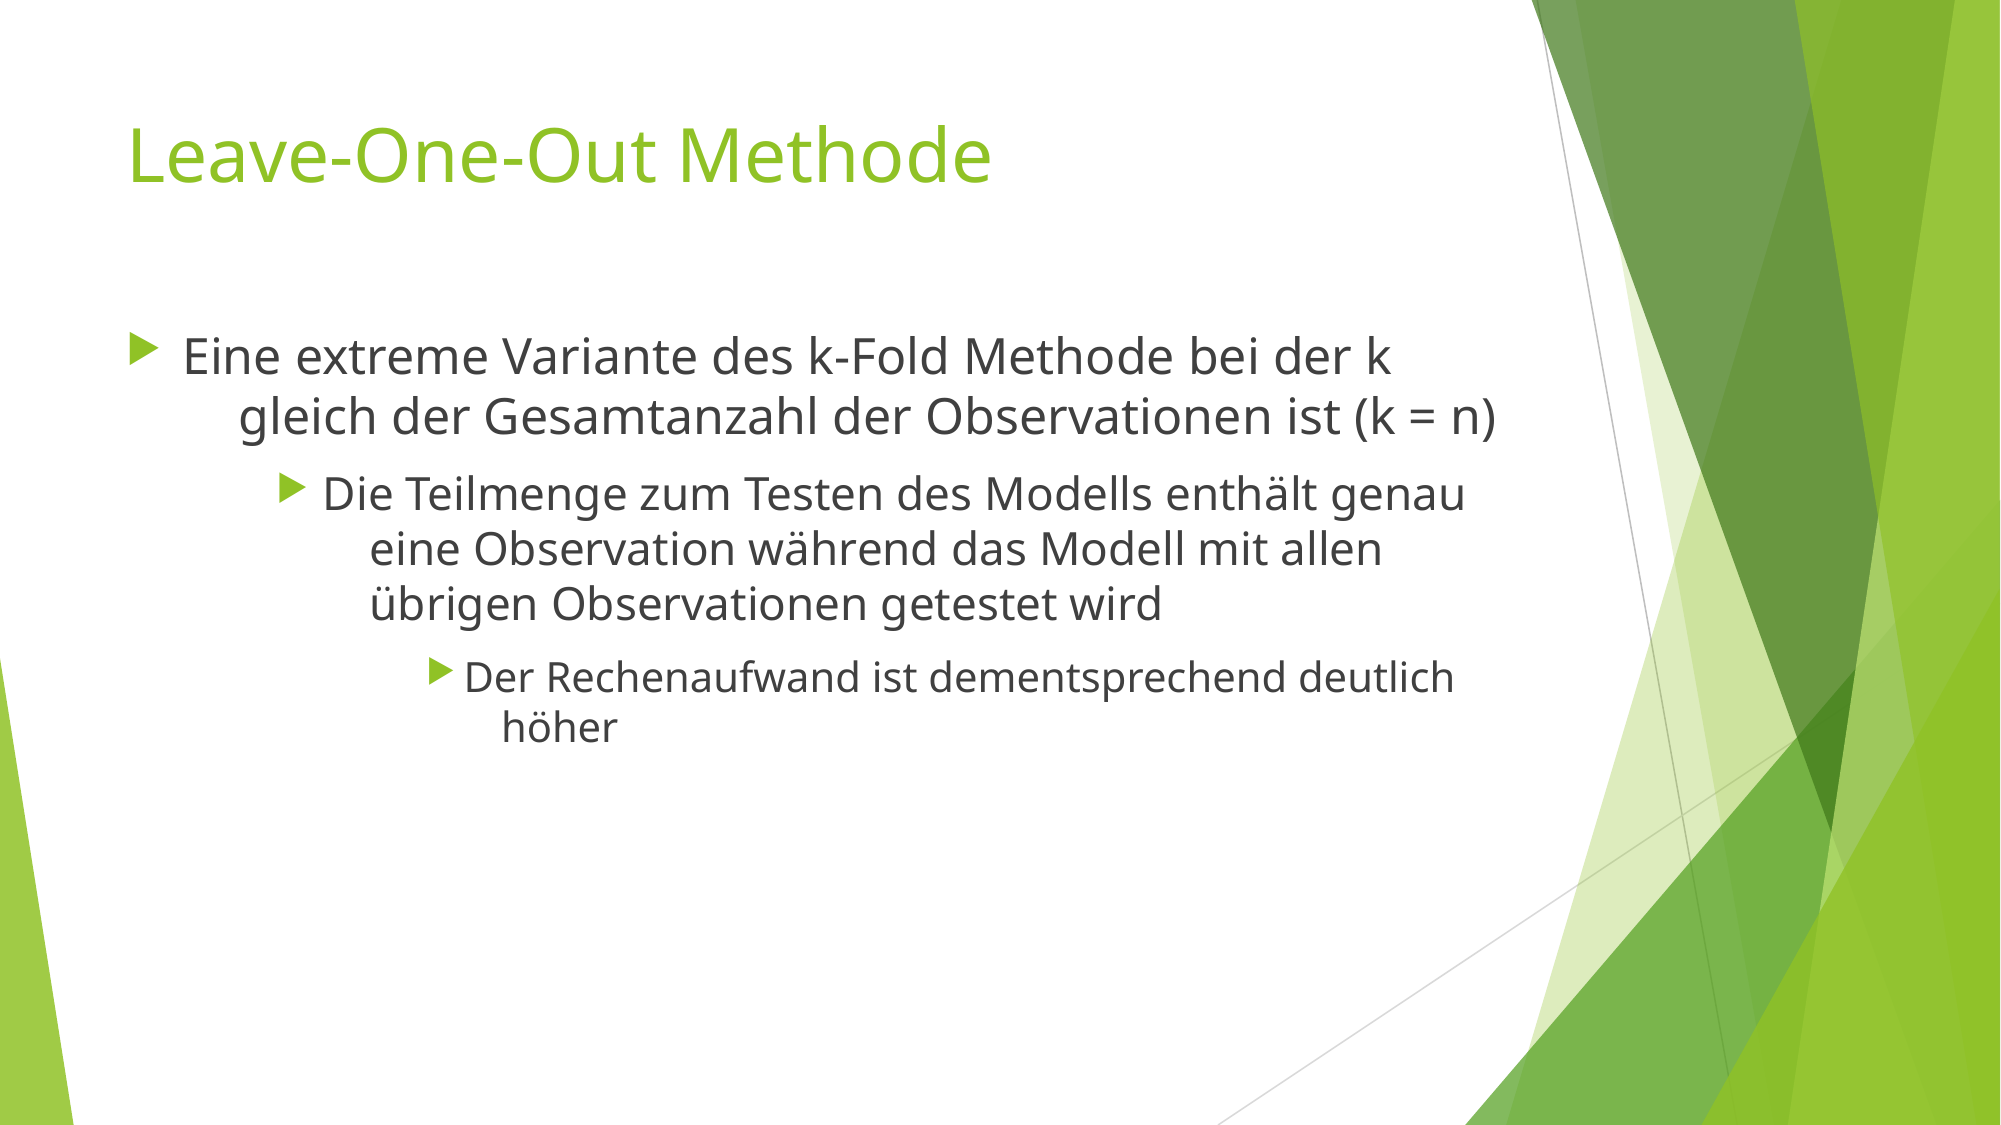

# Leave-One-Out Methode
Eine extreme Variante des k-Fold Methode bei der k gleich der Gesamtanzahl der Observationen ist (k = n)
Die Teilmenge zum Testen des Modells enthält genau eine Observation während das Modell mit allen übrigen Observationen getestet wird
Der Rechenaufwand ist dementsprechend deutlich höher